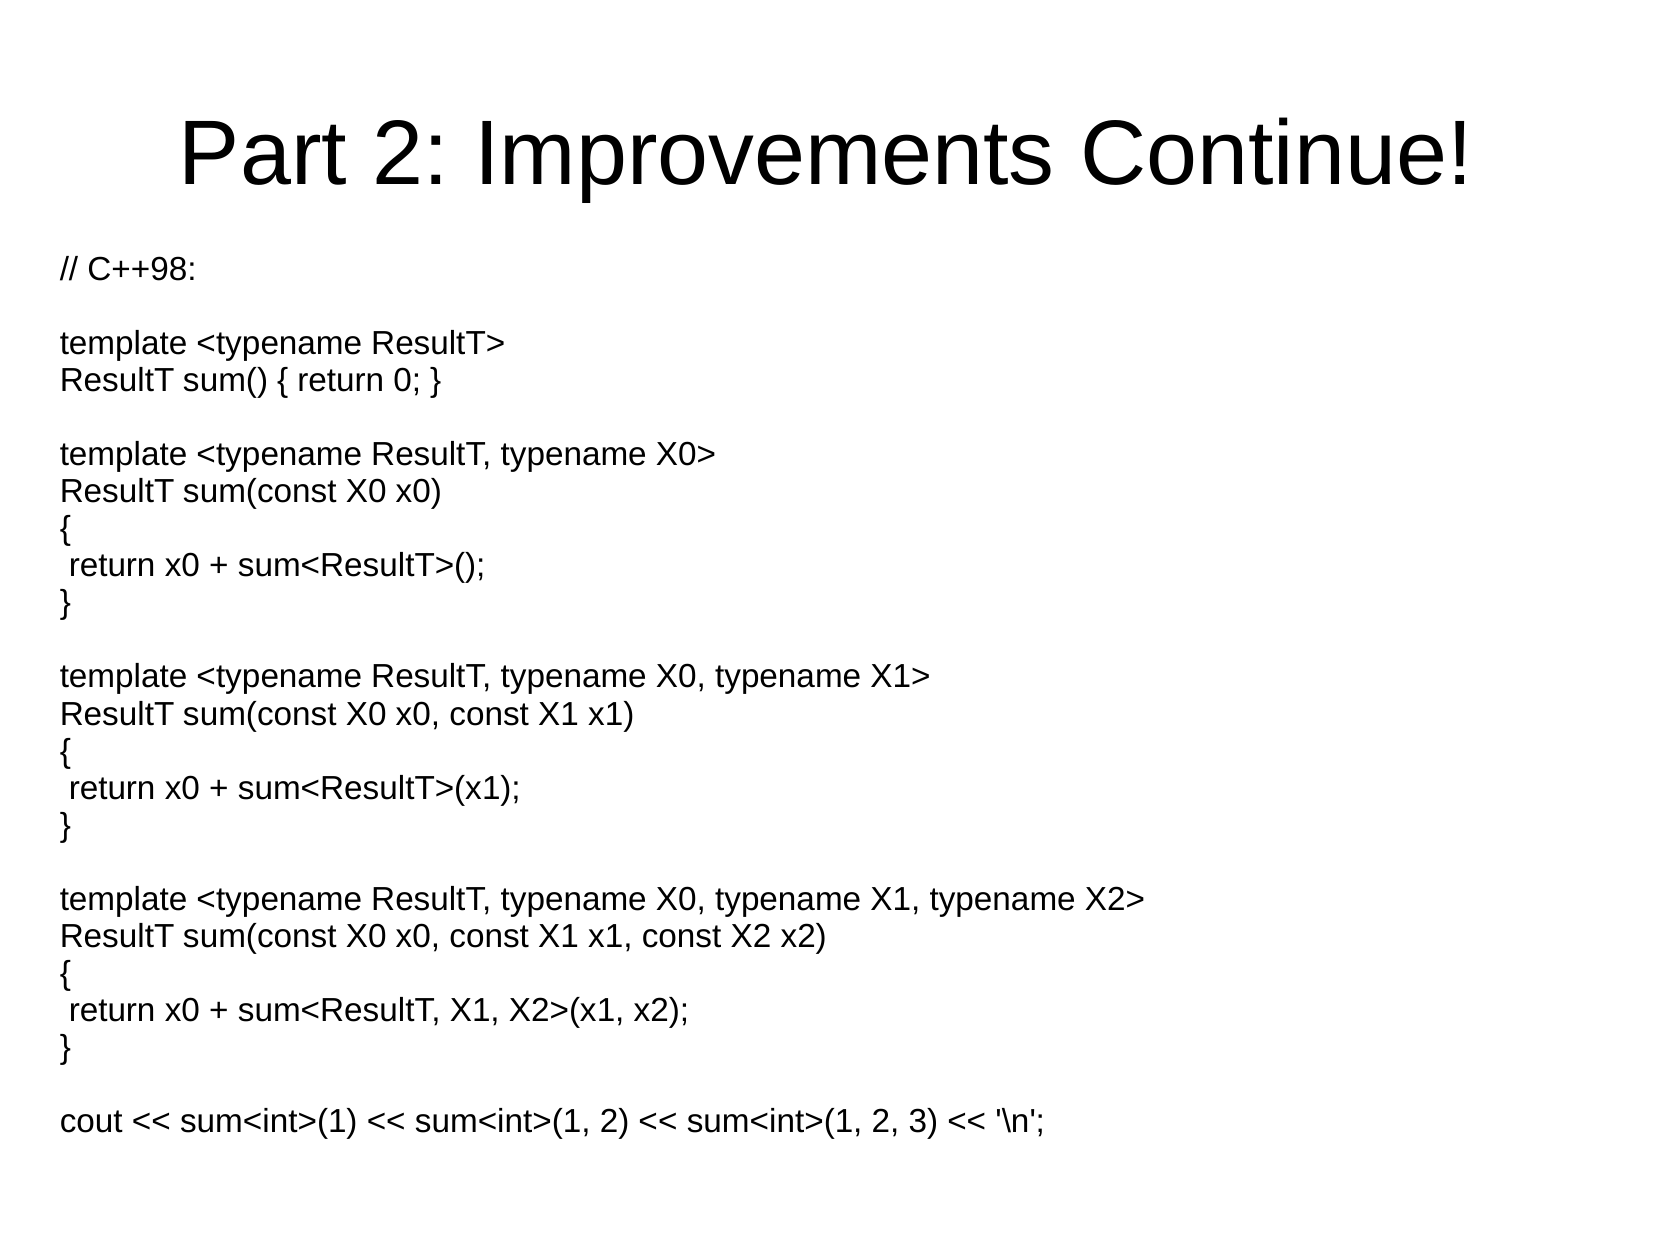

# Part 2: Improvements Continue!
// C++98:
template <typename ResultT>
ResultT sum() { return 0; }
template <typename ResultT, typename X0>
ResultT sum(const X0 x0)
{
 return x0 + sum<ResultT>();
}
template <typename ResultT, typename X0, typename X1>
ResultT sum(const X0 x0, const X1 x1)
{
 return x0 + sum<ResultT>(x1);
}
template <typename ResultT, typename X0, typename X1, typename X2>
ResultT sum(const X0 x0, const X1 x1, const X2 x2)
{
 return x0 + sum<ResultT, X1, X2>(x1, x2);
}
cout << sum<int>(1) << sum<int>(1, 2) << sum<int>(1, 2, 3) << '\n';